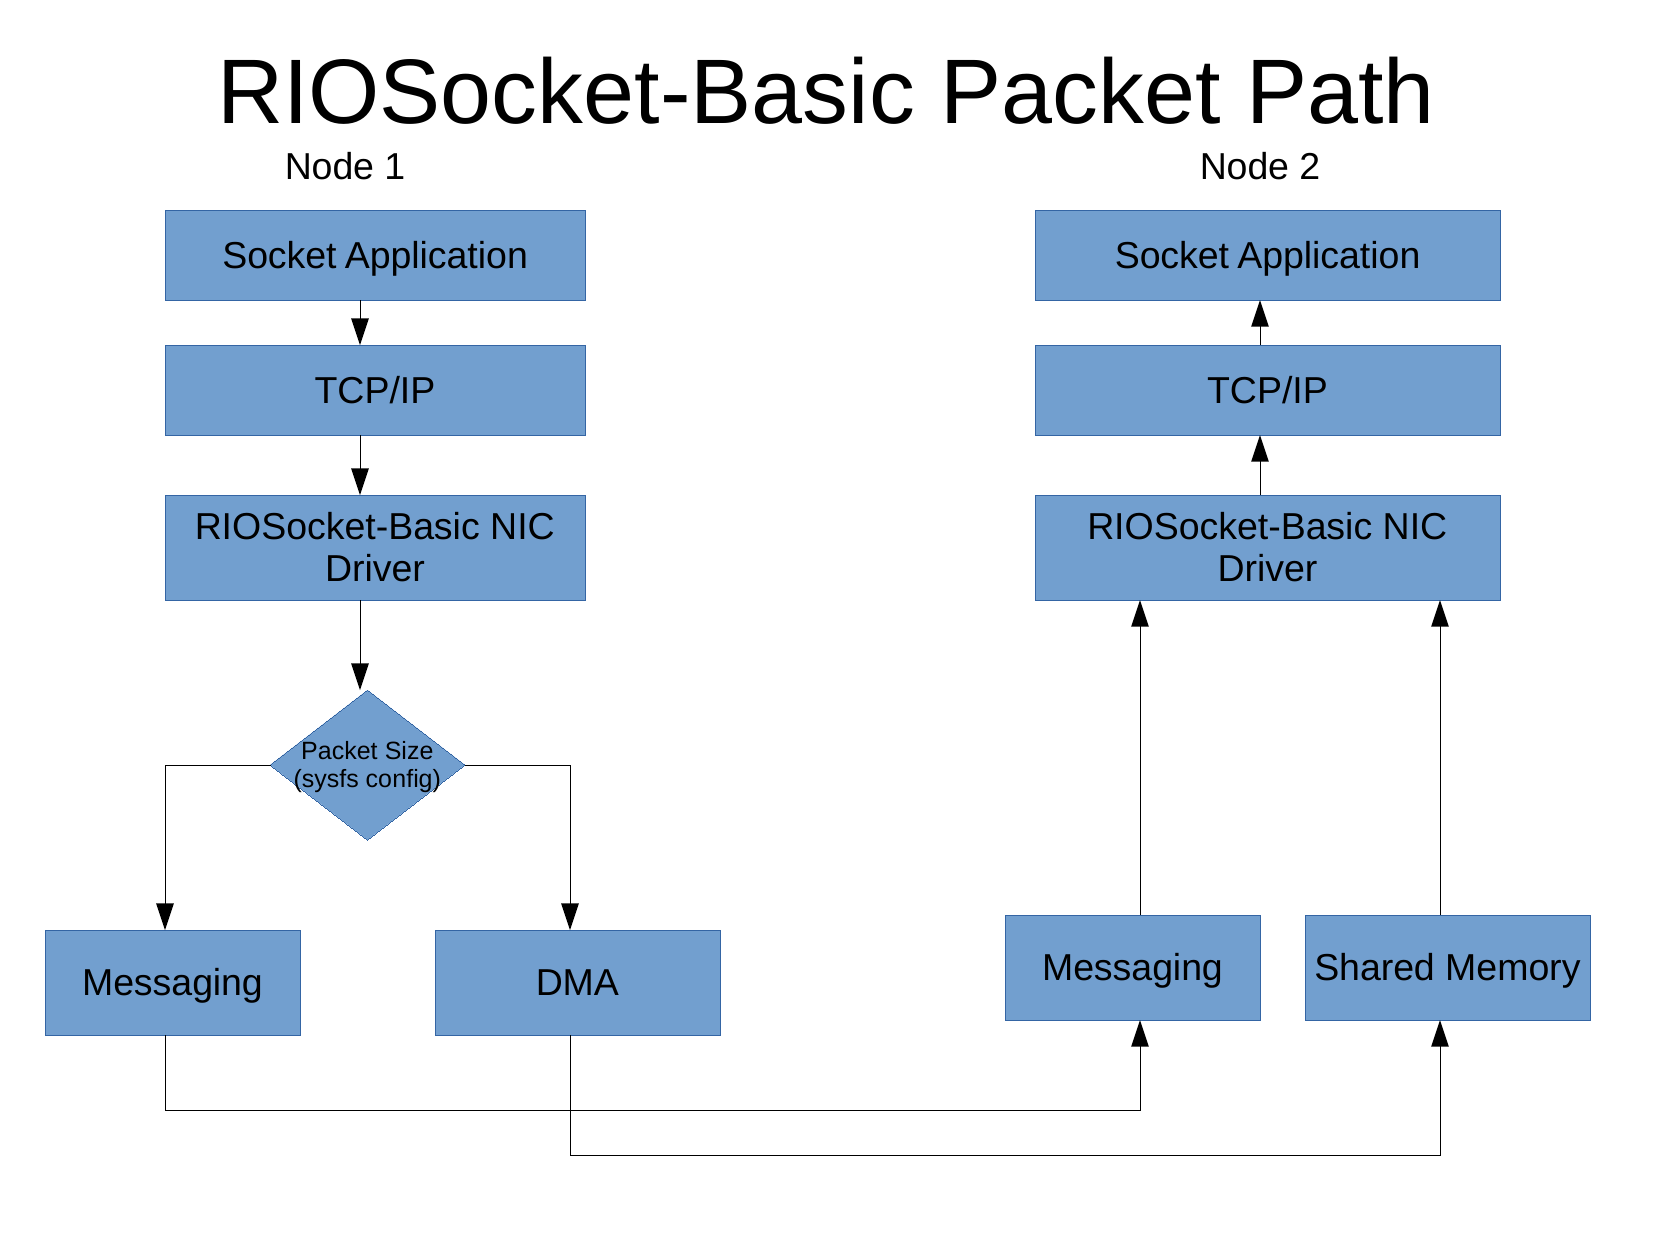

# RIOSocket-Basic Packet Path
Node 1
Node 2
Socket Application
Socket Application
TCP/IP
TCP/IP
RIOSocket-Basic NIC
Driver
RIOSocket-Basic NIC
Driver
Packet Size
(sysfs config)
Messaging
Shared Memory
Messaging
DMA